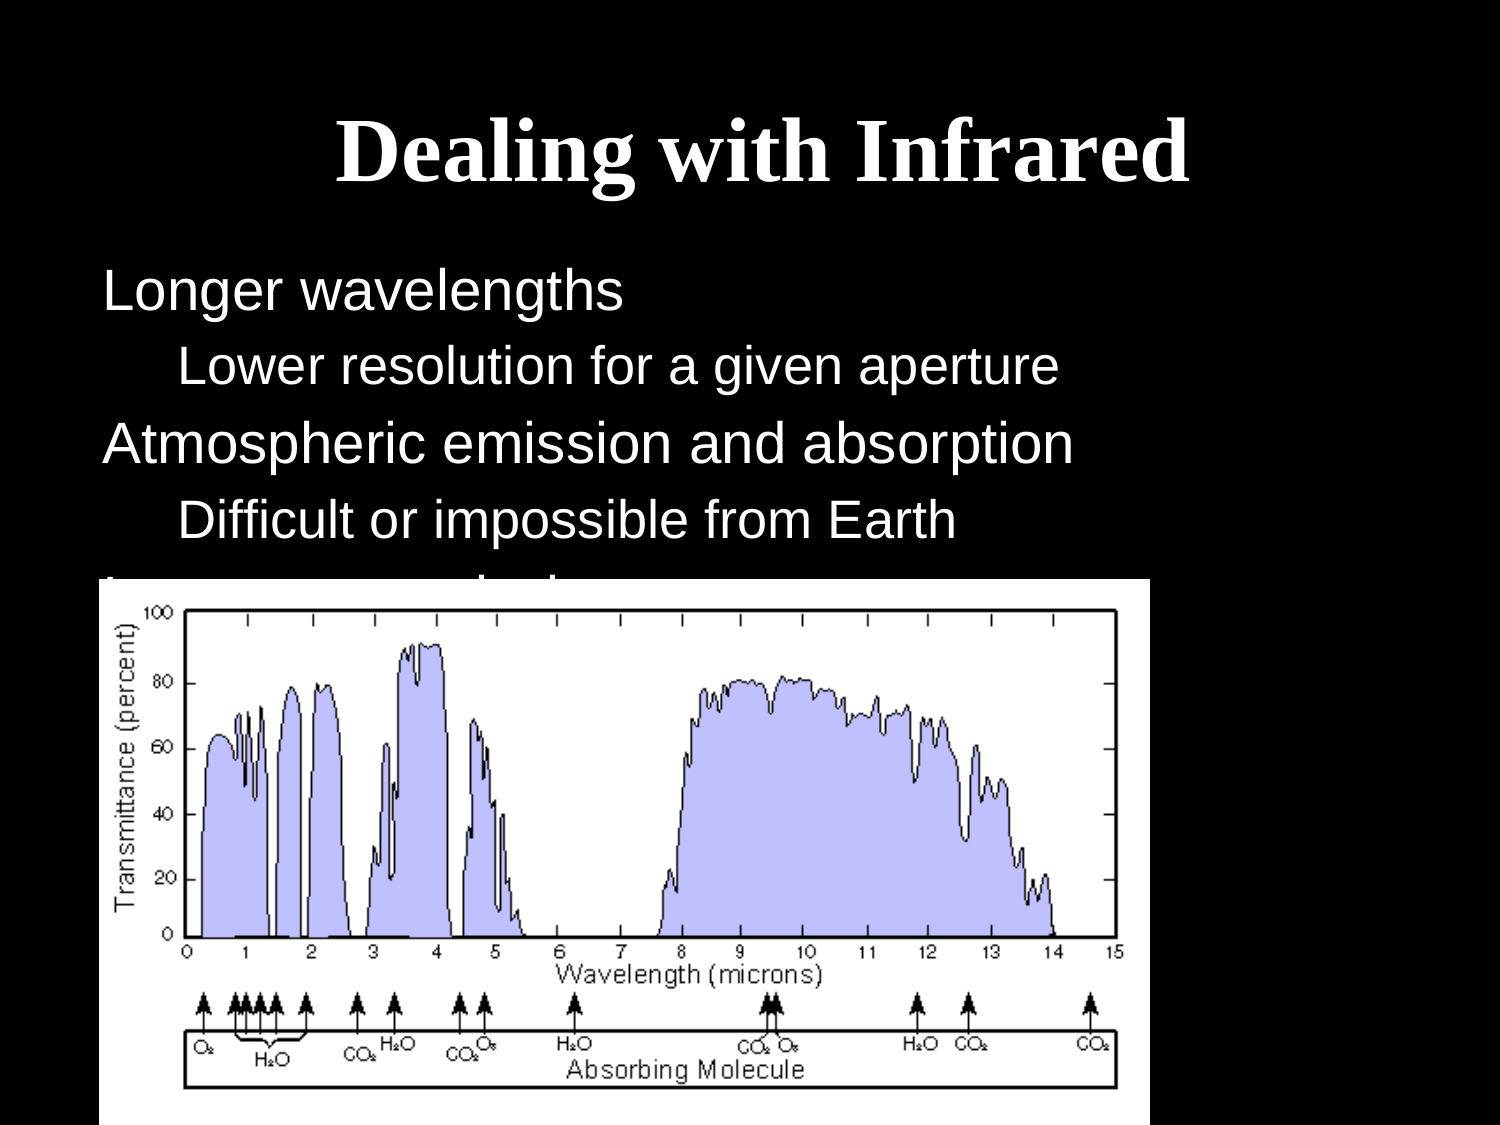

# Dealing with Infrared
Longer wavelengths
Lower resolution for a given aperture
Atmospheric emission and absorption
Difficult or impossible from Earth
Instrument emission